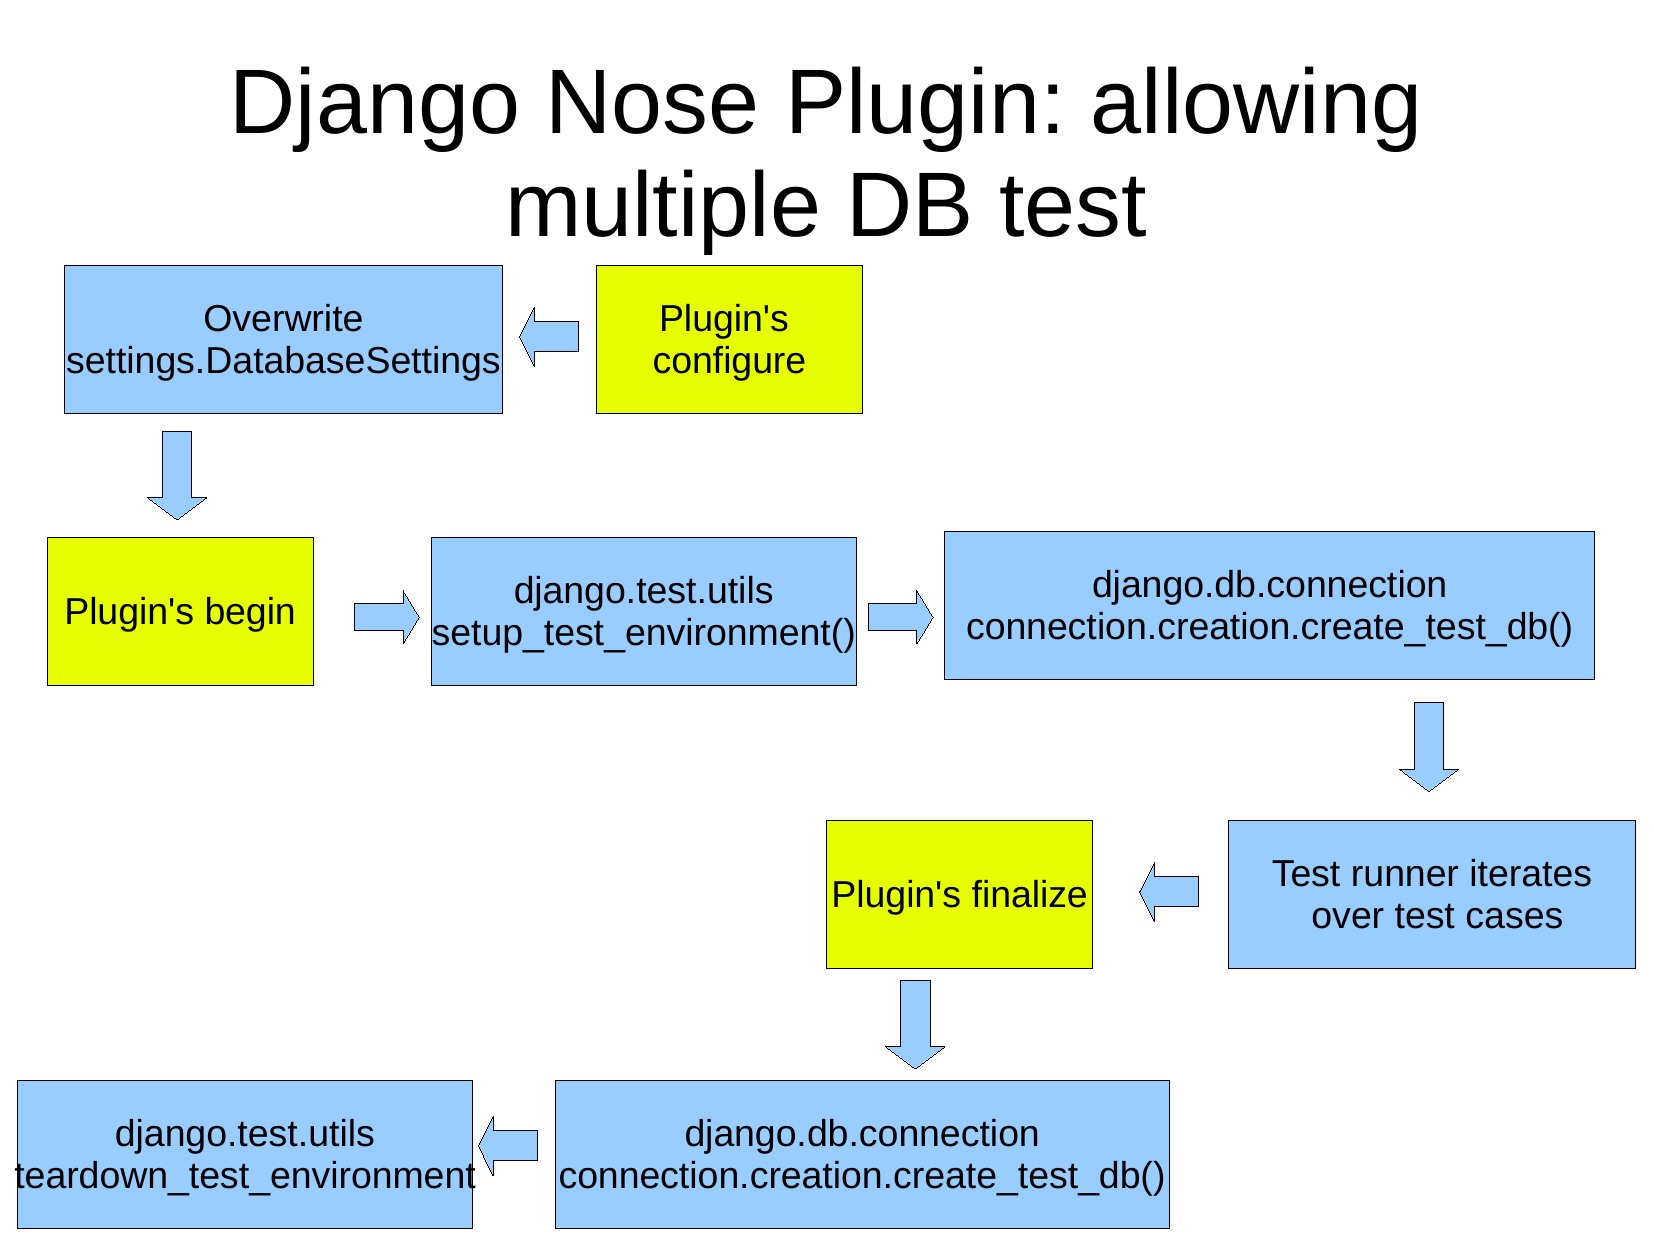

# Django Nose Plugin: allowing multiple DB test
Overwrite
settings.DatabaseSettings
Plugin's
configure
django.db.connection
connection.creation.create_test_db()
Plugin's begin
django.test.utils
setup_test_environment()
Plugin's finalize
Test runner iterates
 over test cases
django.test.utils
teardown_test_environment
django.db.connection
connection.creation.create_test_db()